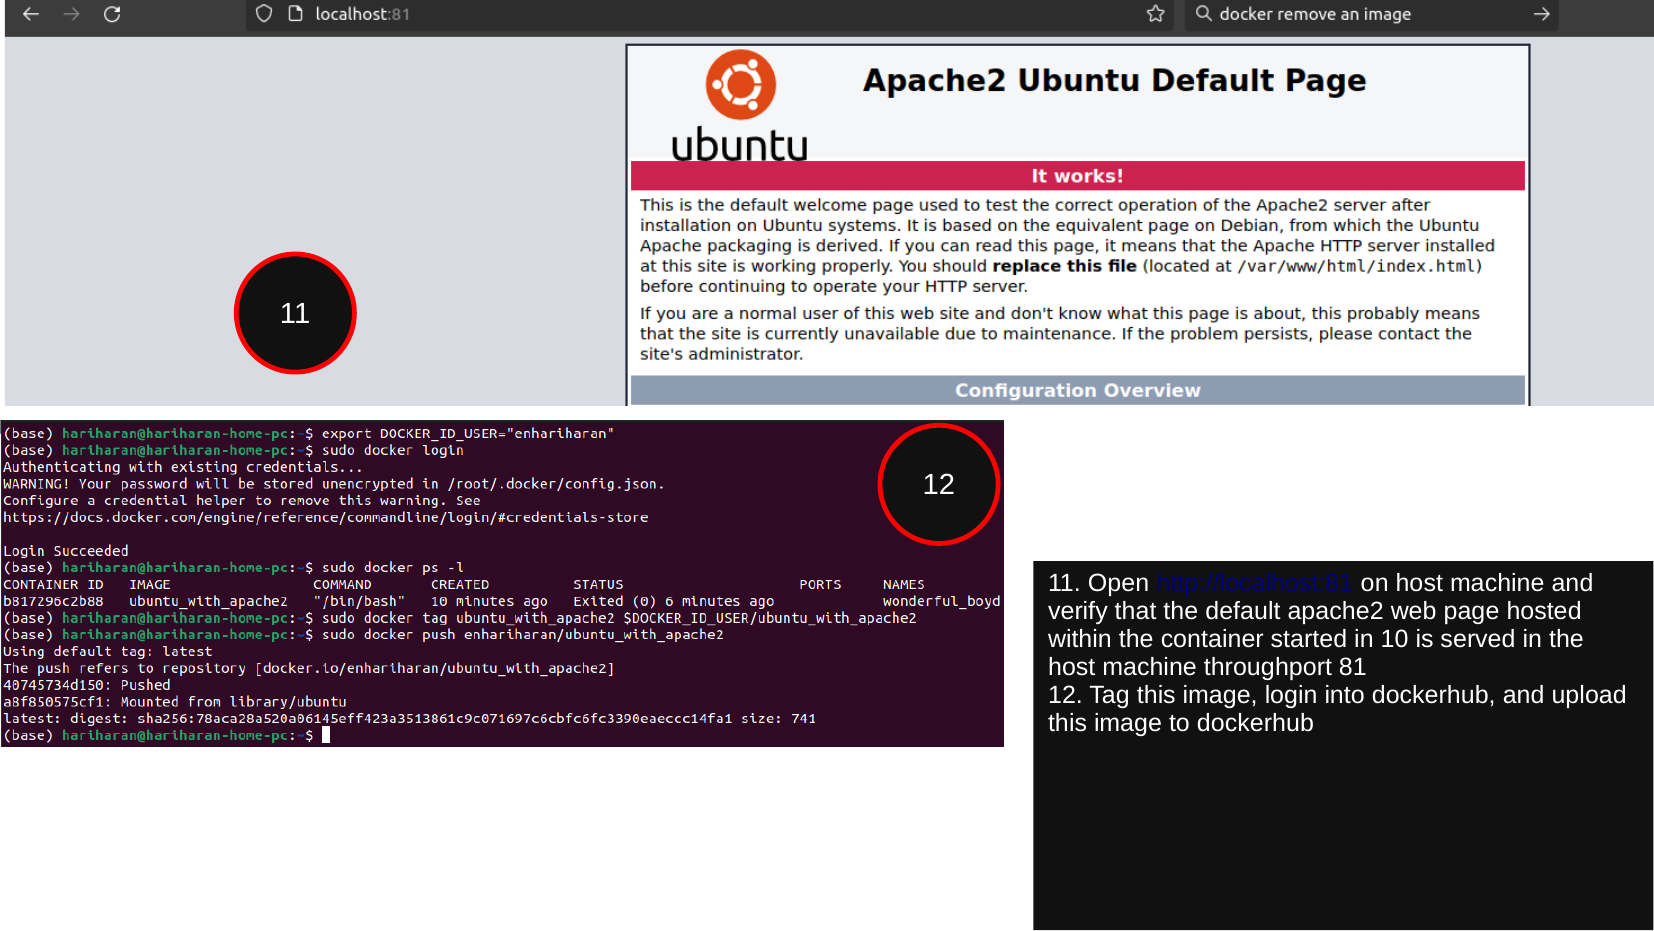

11
12
11. Open http://localhost:81 on host machine and verify that the default apache2 web page hosted within the container started in 10 is served in the host machine throughport 81
12. Tag this image, login into dockerhub, and upload this image to dockerhub